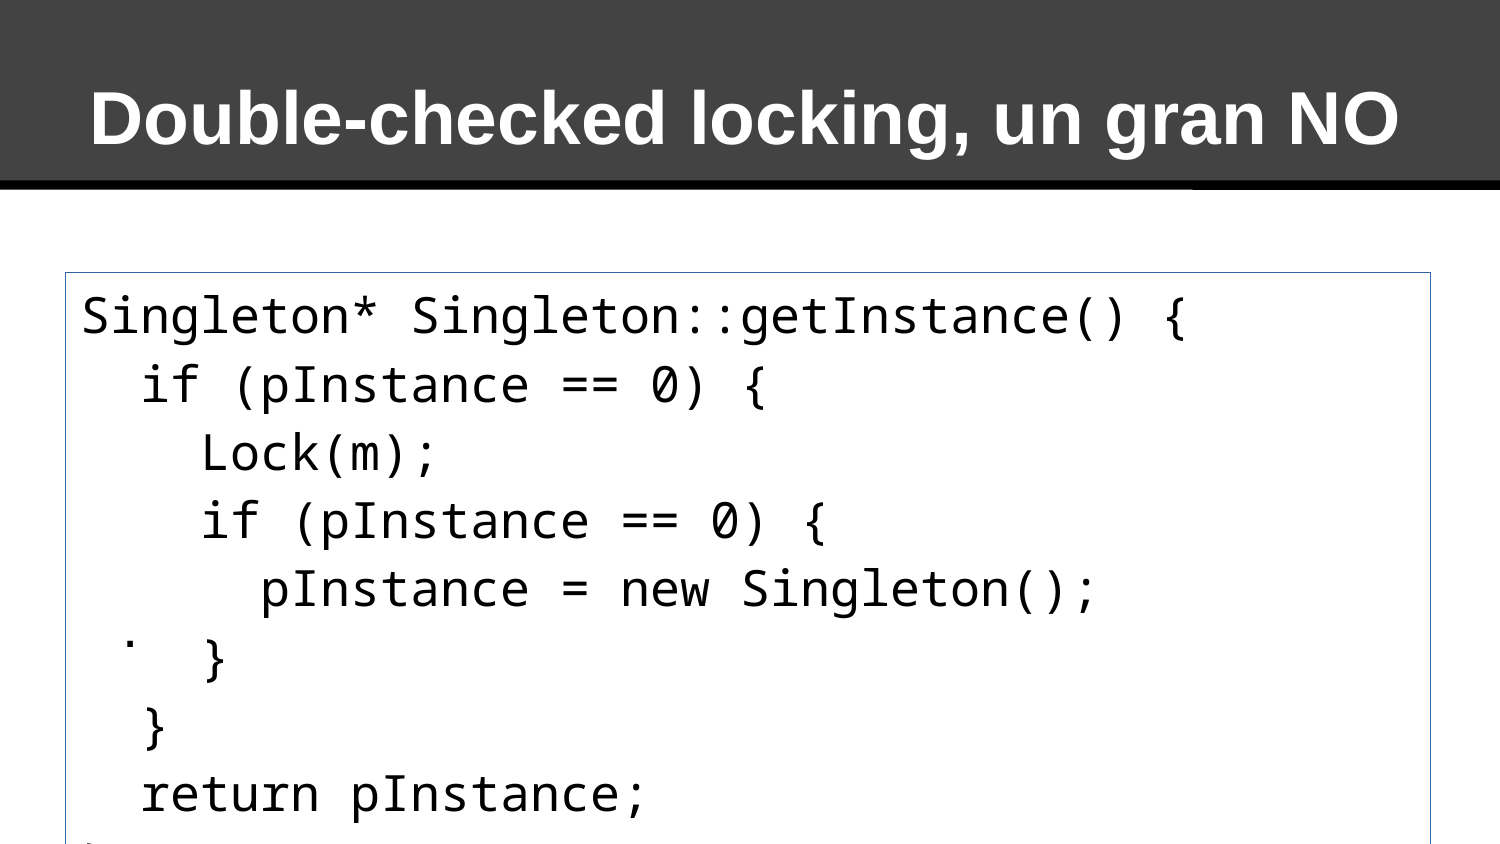

Double-checked locking, un gran NO
Singleton* Singleton::getInstance() {
 if (pInstance == 0) {
 Lock(m);
 if (pInstance == 0) {
 pInstance = new Singleton();
 }
 }
 return pInstance;
}
.